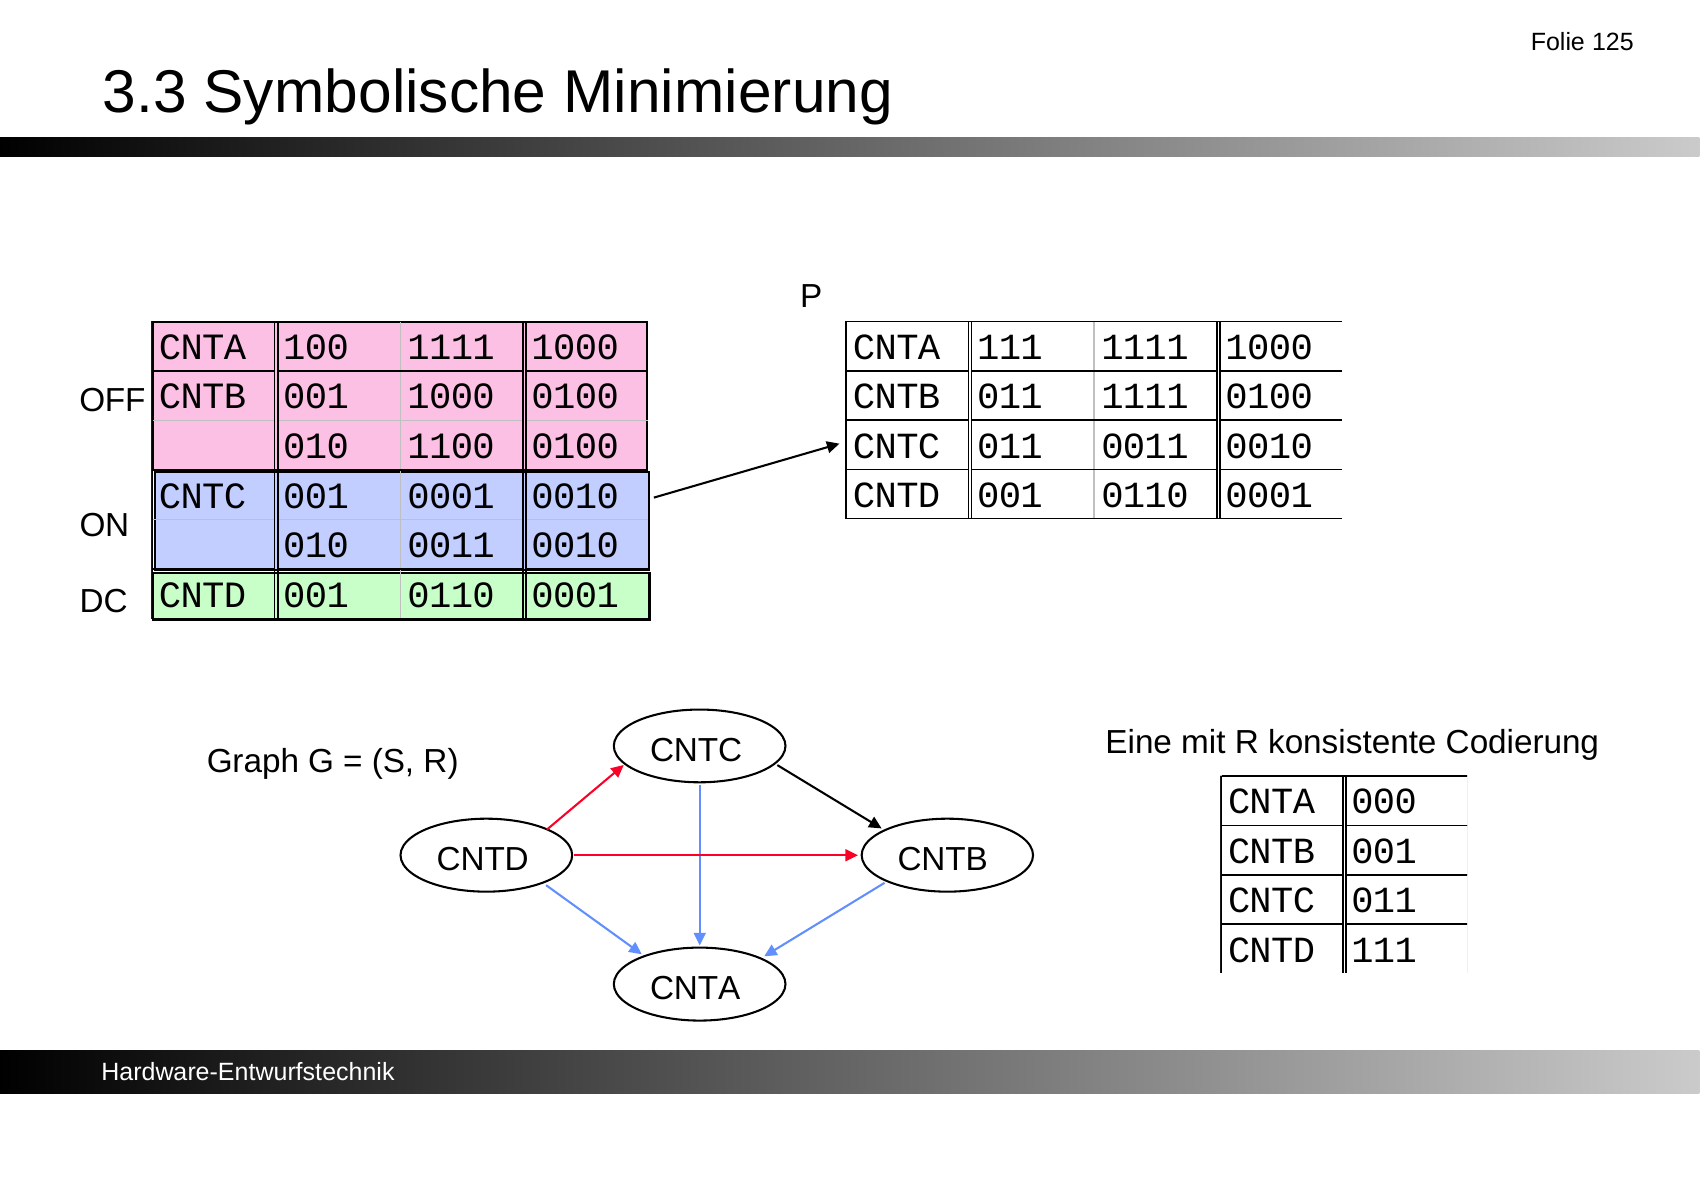

# 3.3 Symbolische Minimierung
P
OFF
ON
DC
Eine mit R konsistente Codierung
CNTC
Graph G = (S, R)
CNTD
CNTB
CNTA